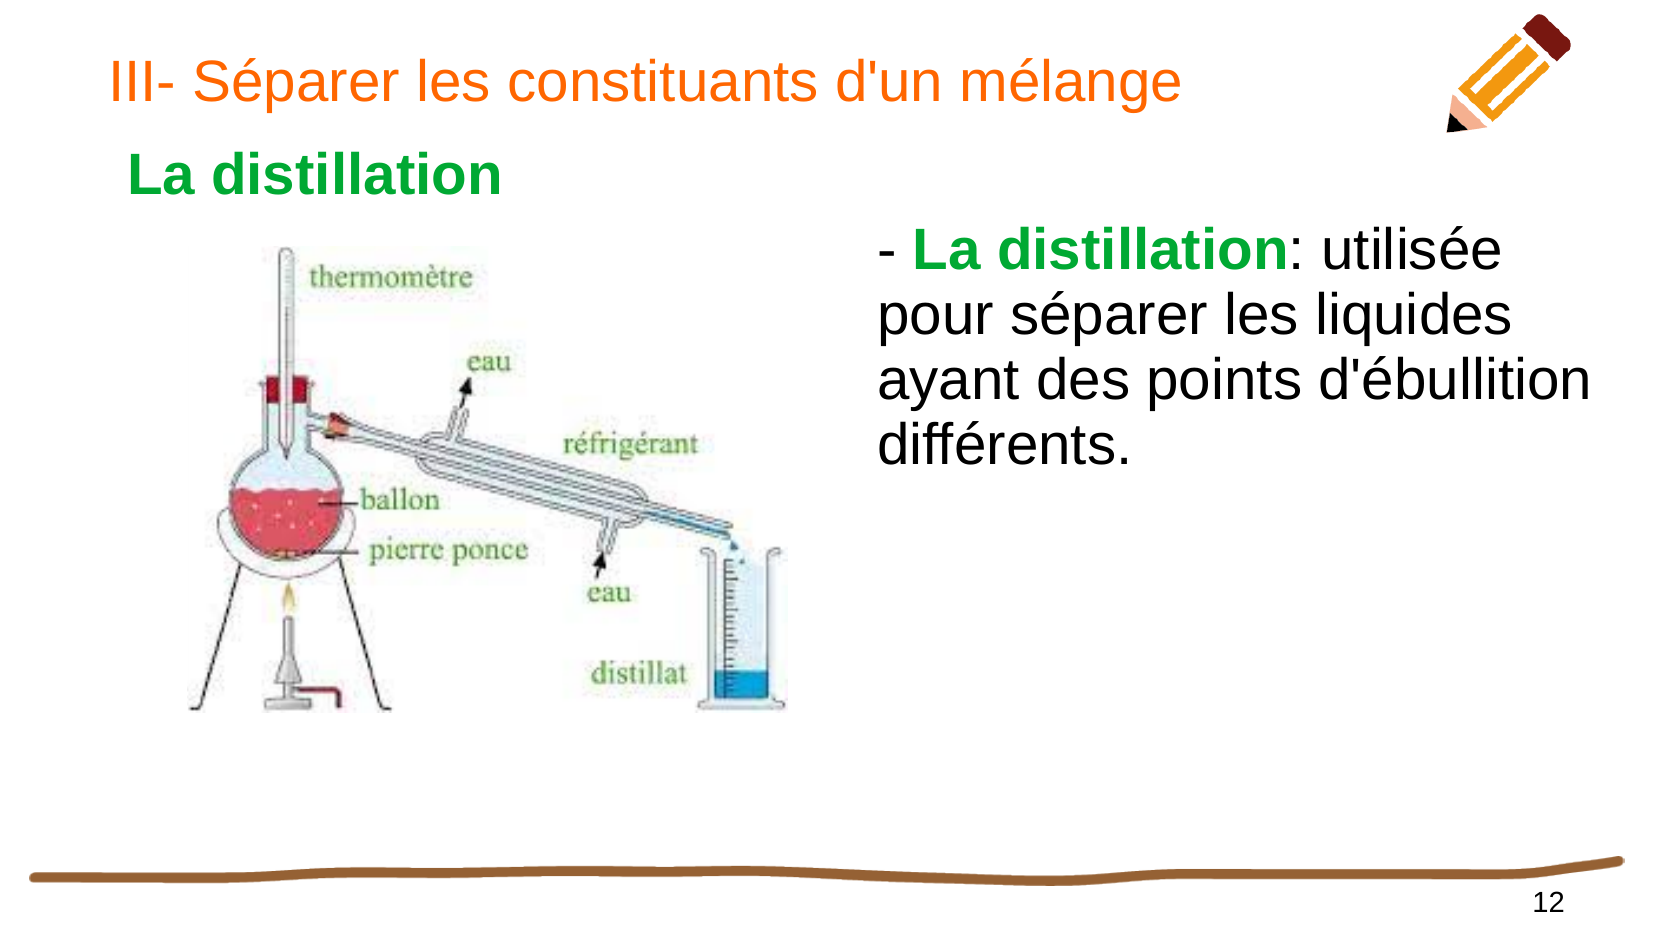

# III- Séparer les constituants d'un mélange
La distillation
- La distillation: utilisée pour séparer les liquides ayant des points d'ébullition différents.
12